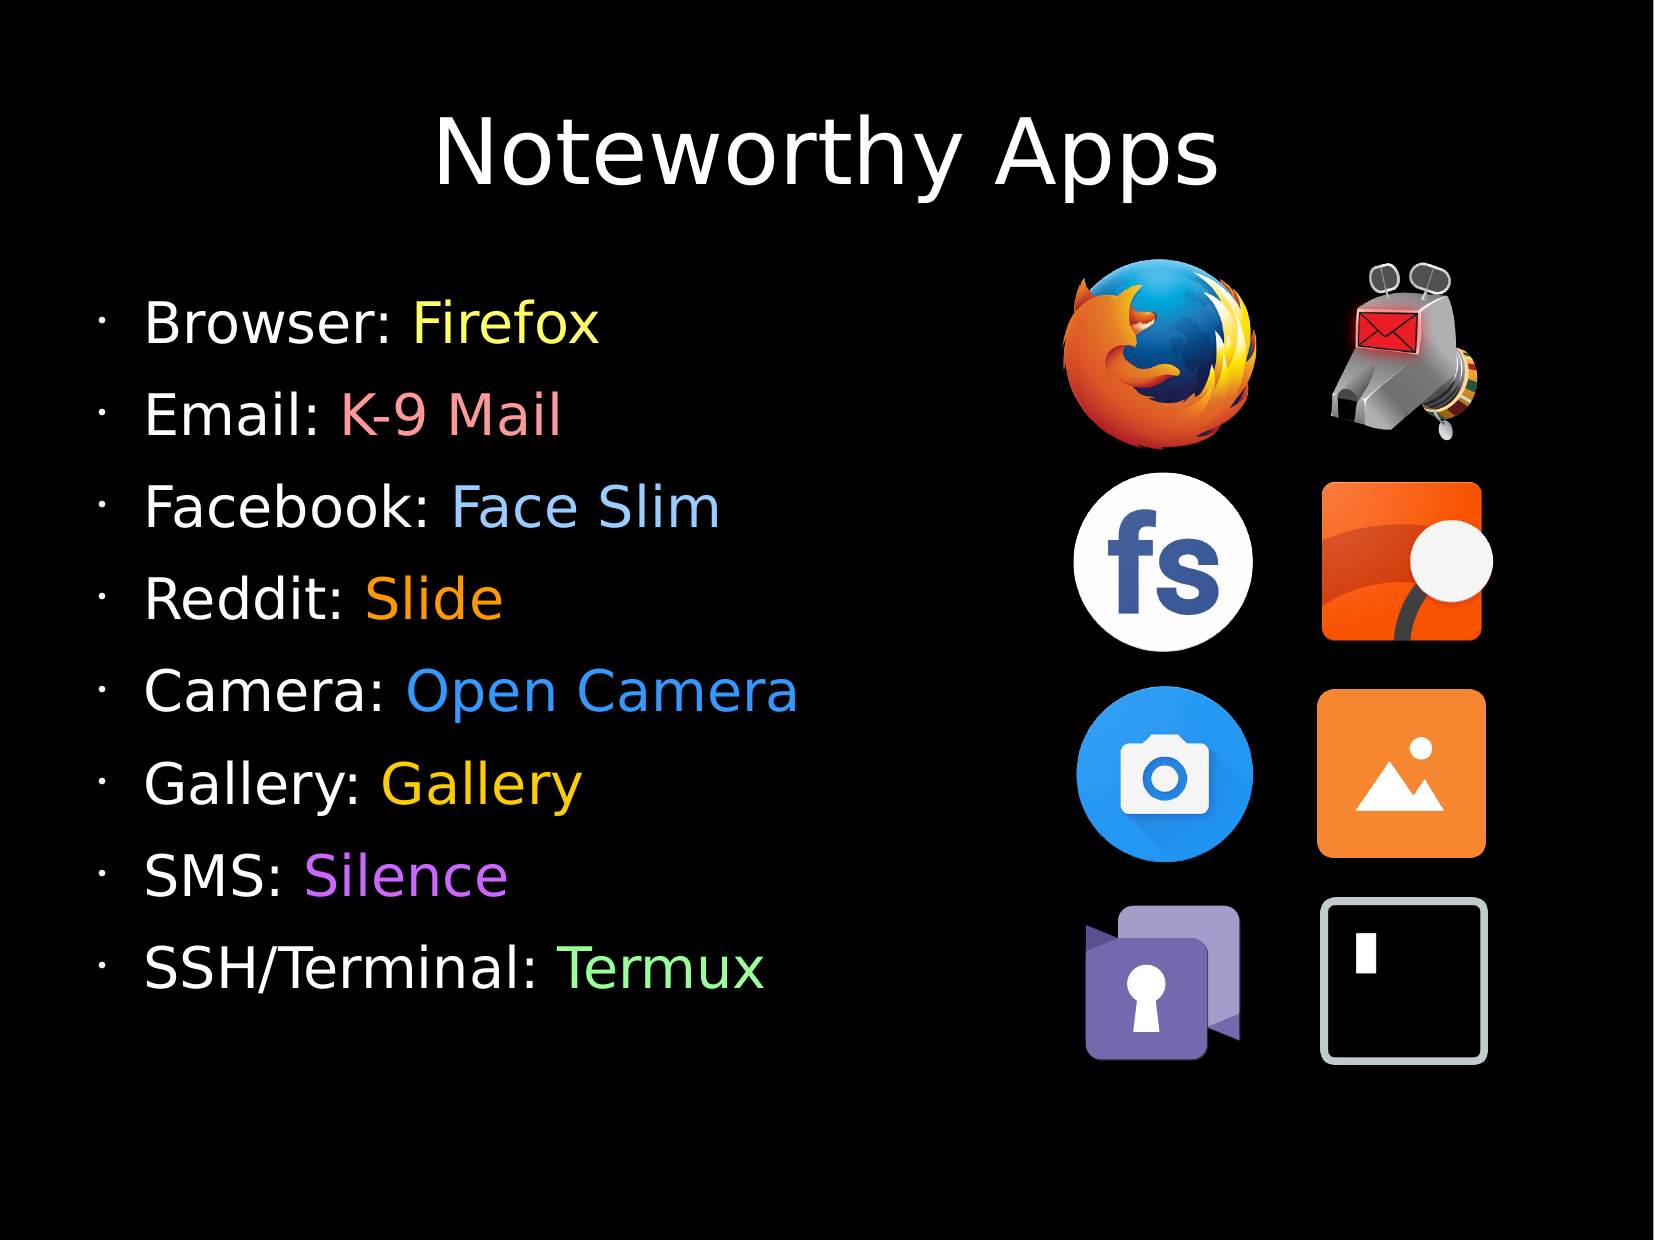

Noteworthy Apps
# Browser: Firefox
Email: K-9 Mail
Facebook: Face Slim
Reddit: Slide
Camera: Open Camera
Gallery: Gallery
SMS: Silence
SSH/Terminal: Termux